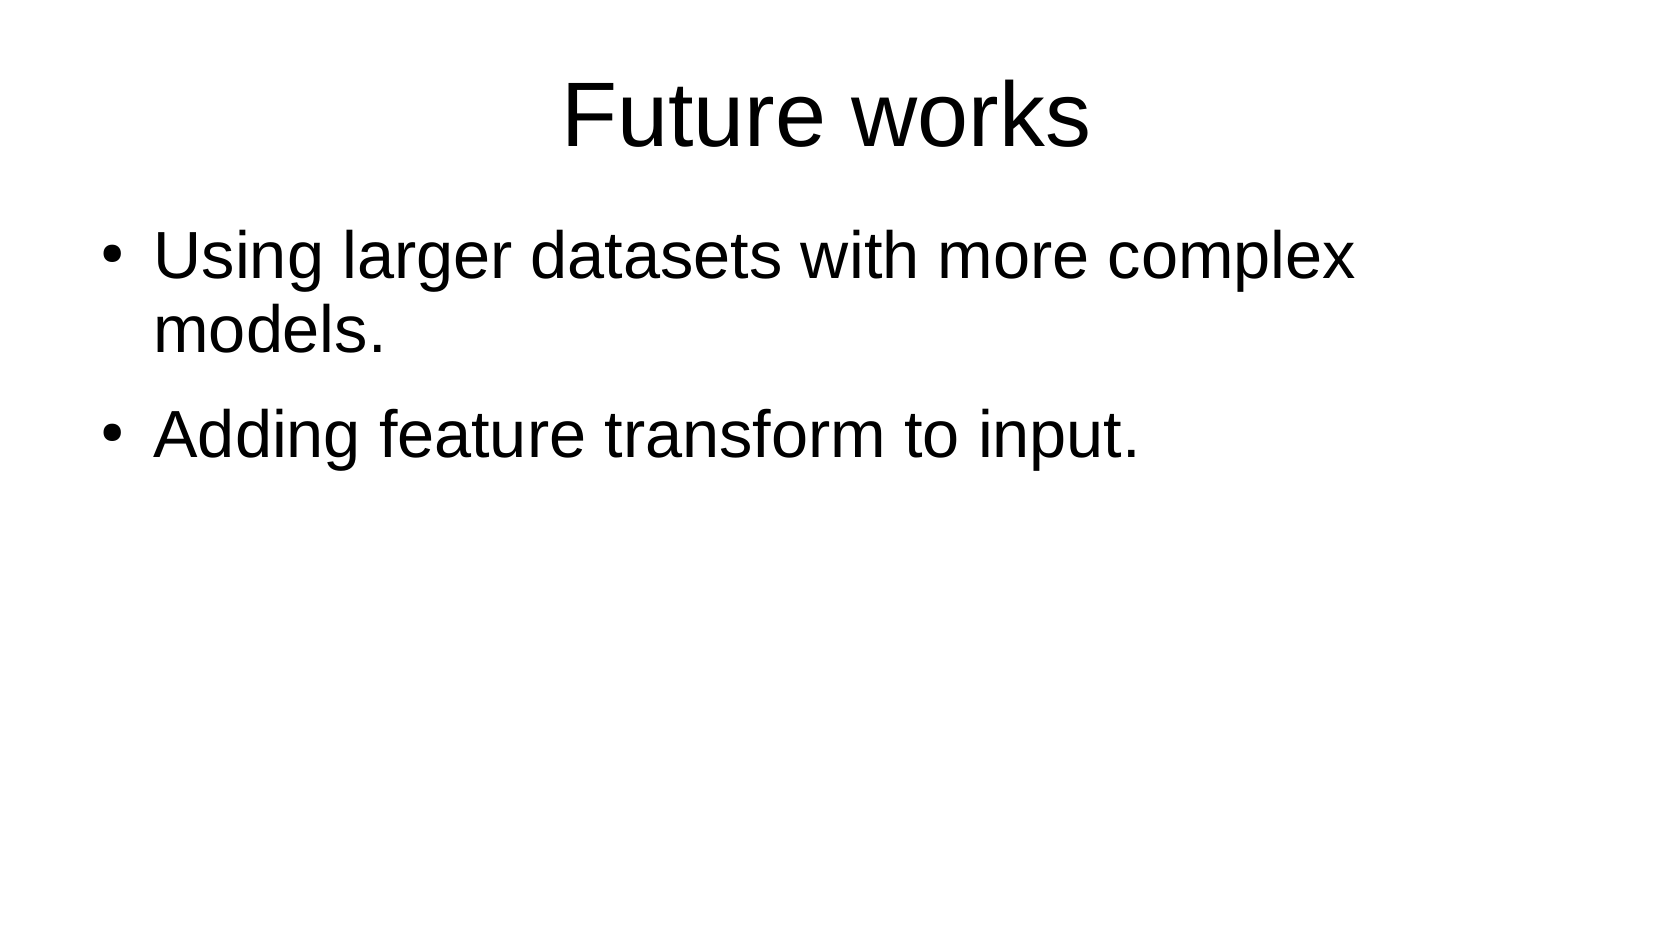

# Future works
Using larger datasets with more complex models.
Adding feature transform to input.